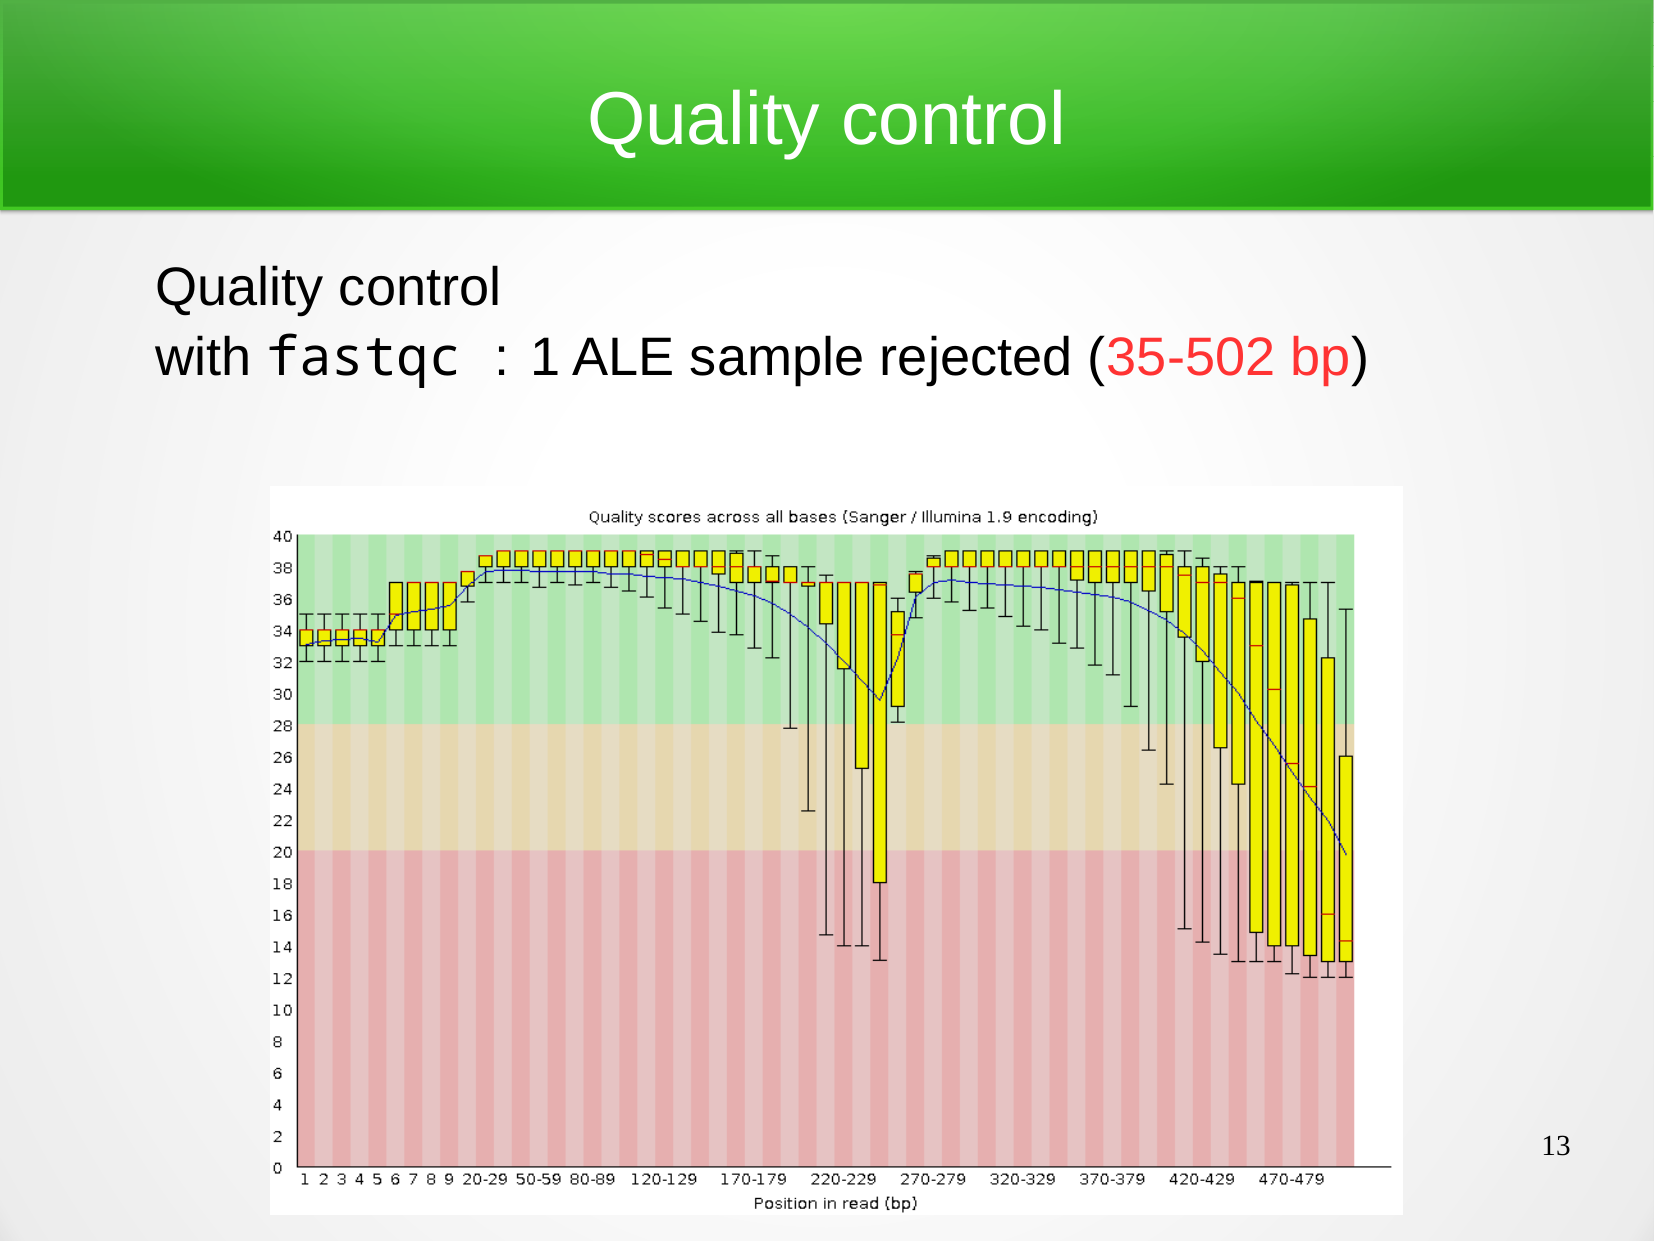

# Quality control
Quality control
with fastqc :	1 ALE sample rejected (35-502 bp)
13